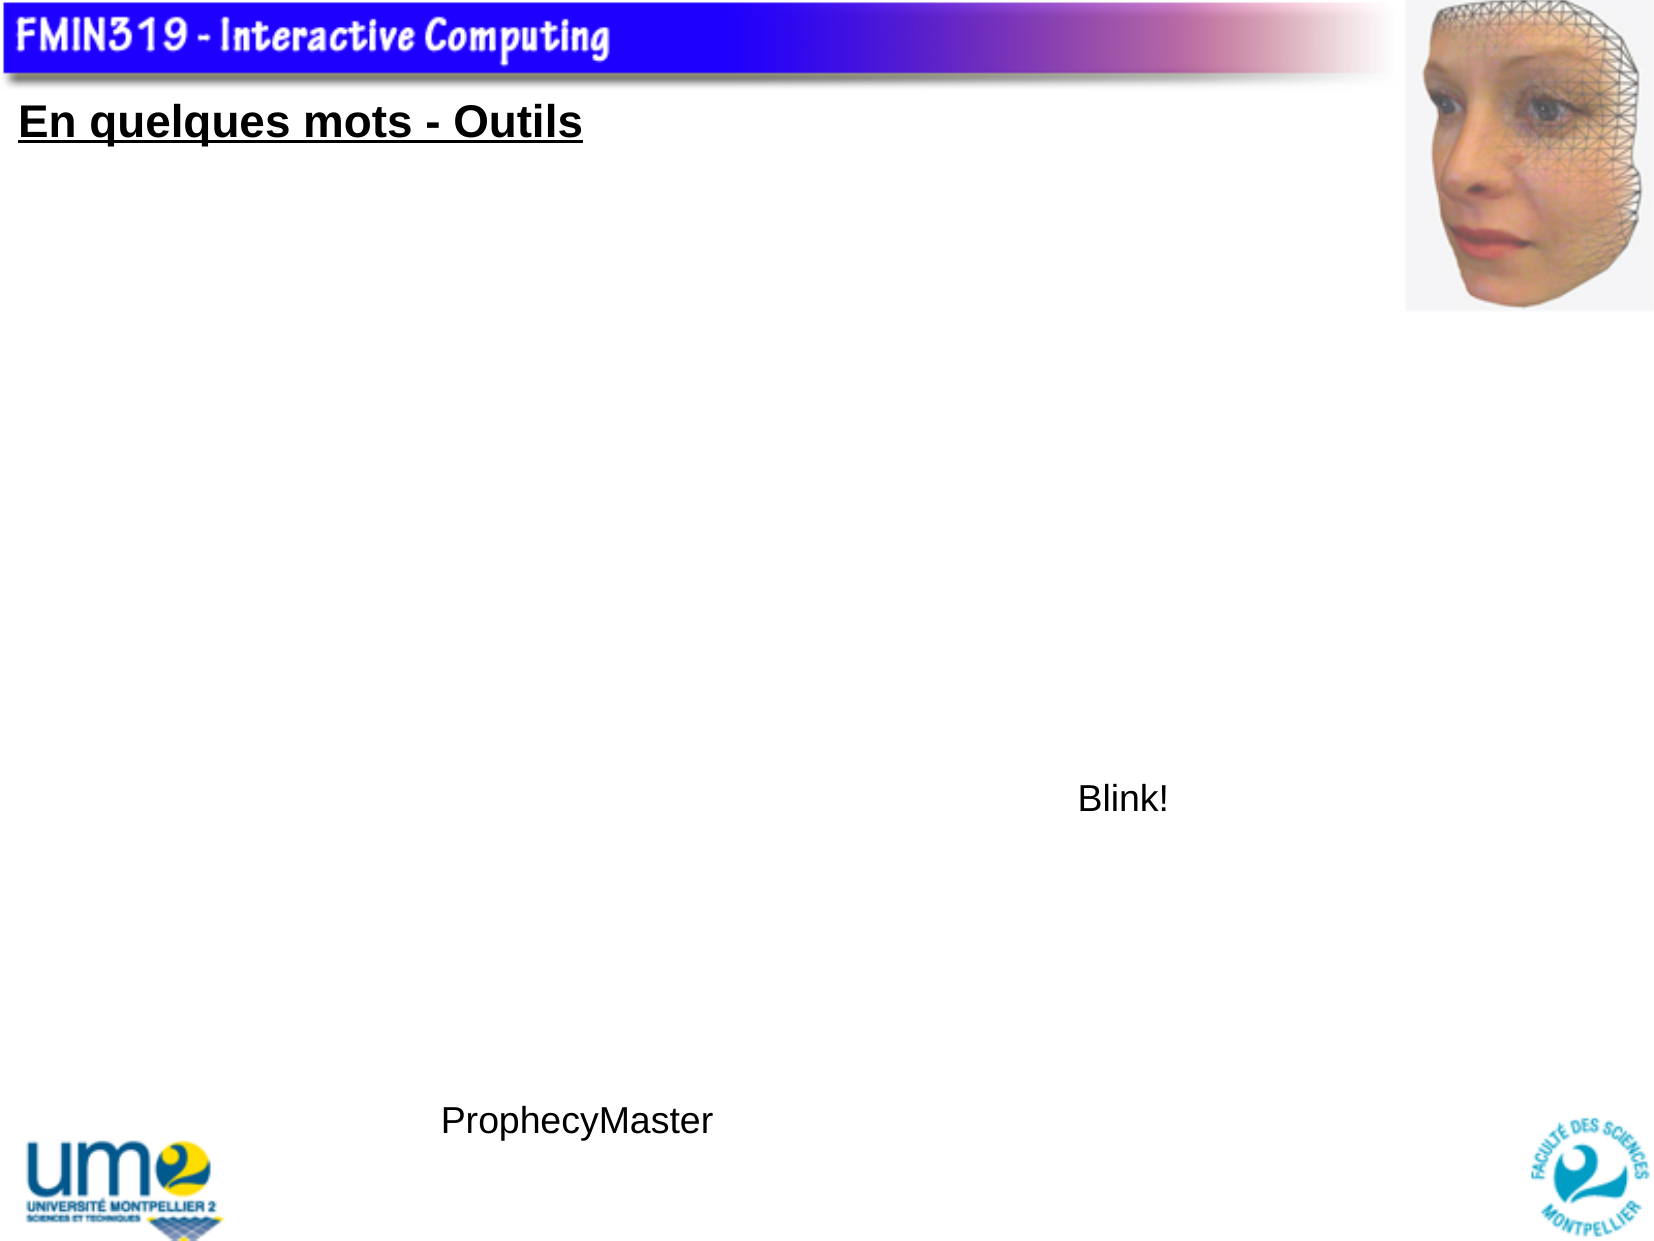

En quelques mots - Outils
Blink!
ProphecyMaster